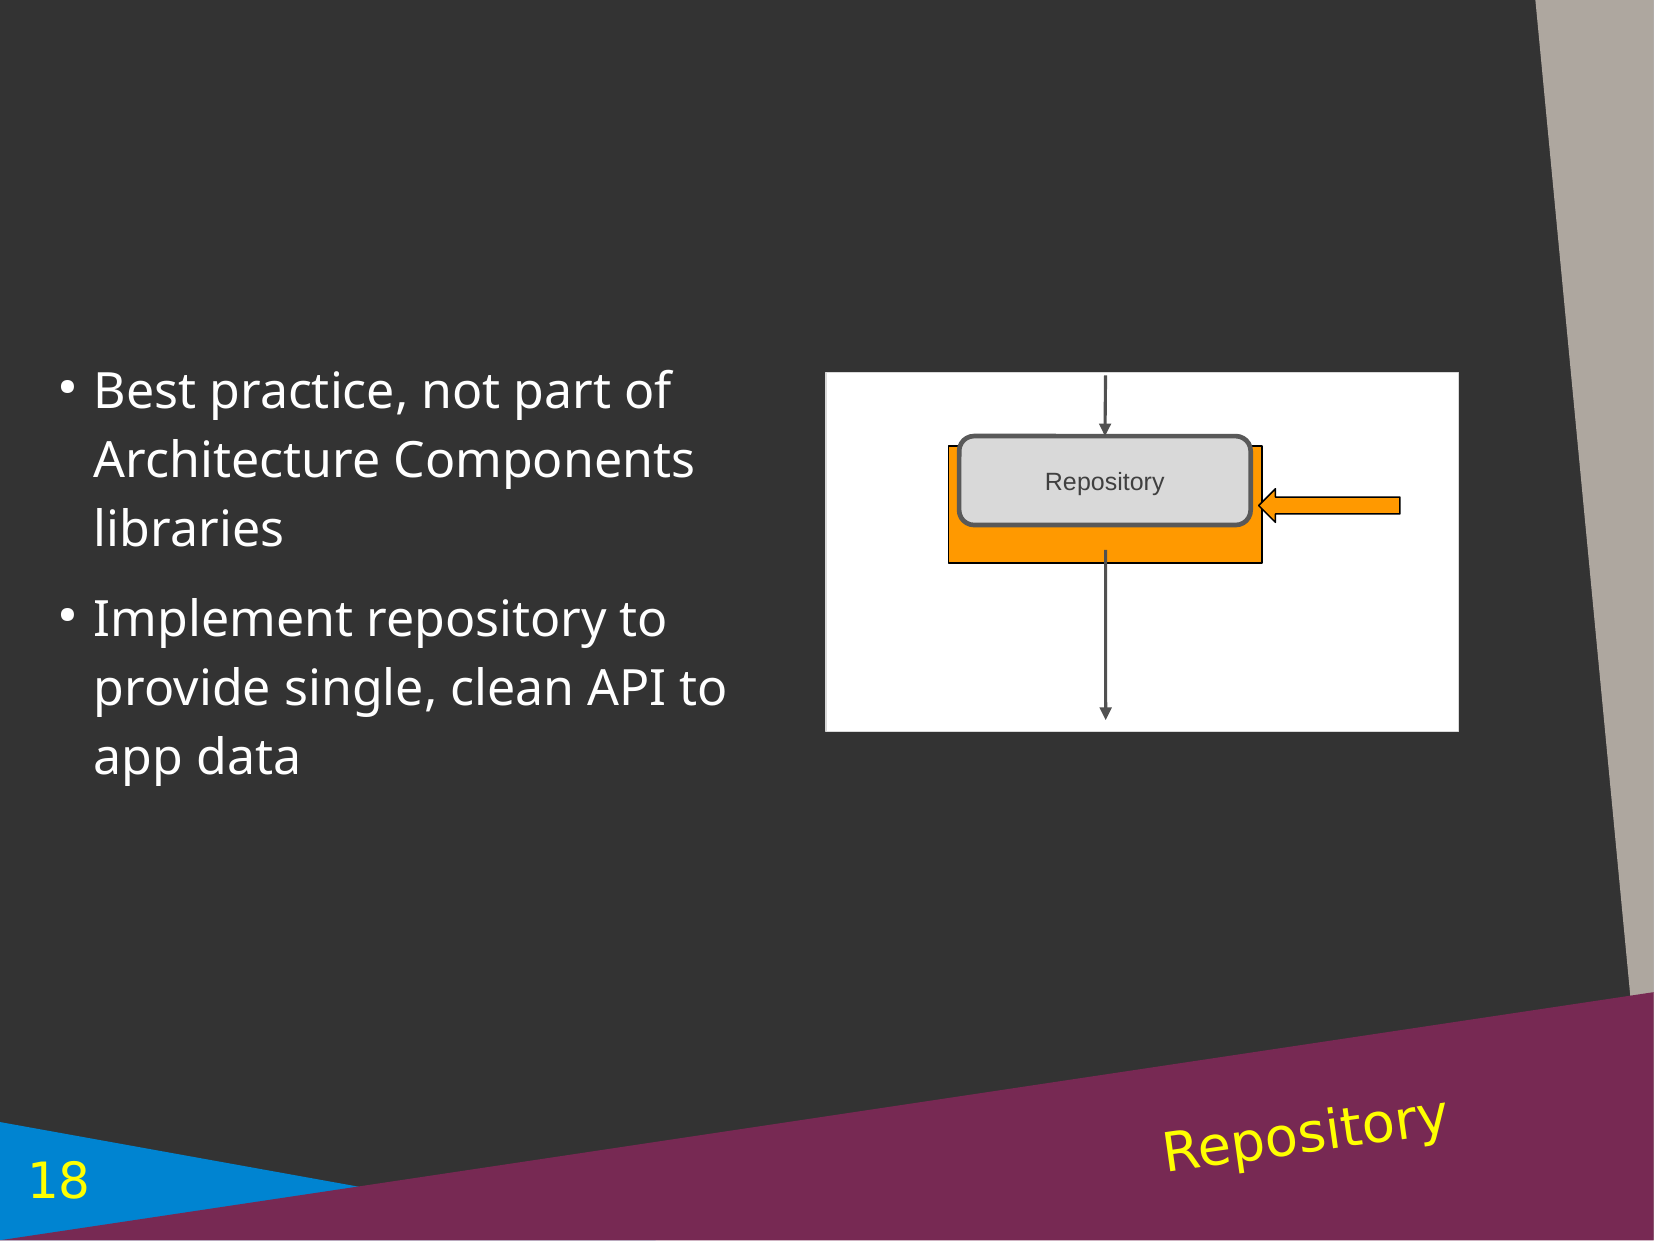

Best practice, not part of Architecture Components libraries
Implement repository to provide single, clean API to app data
Repository
# Repository
18